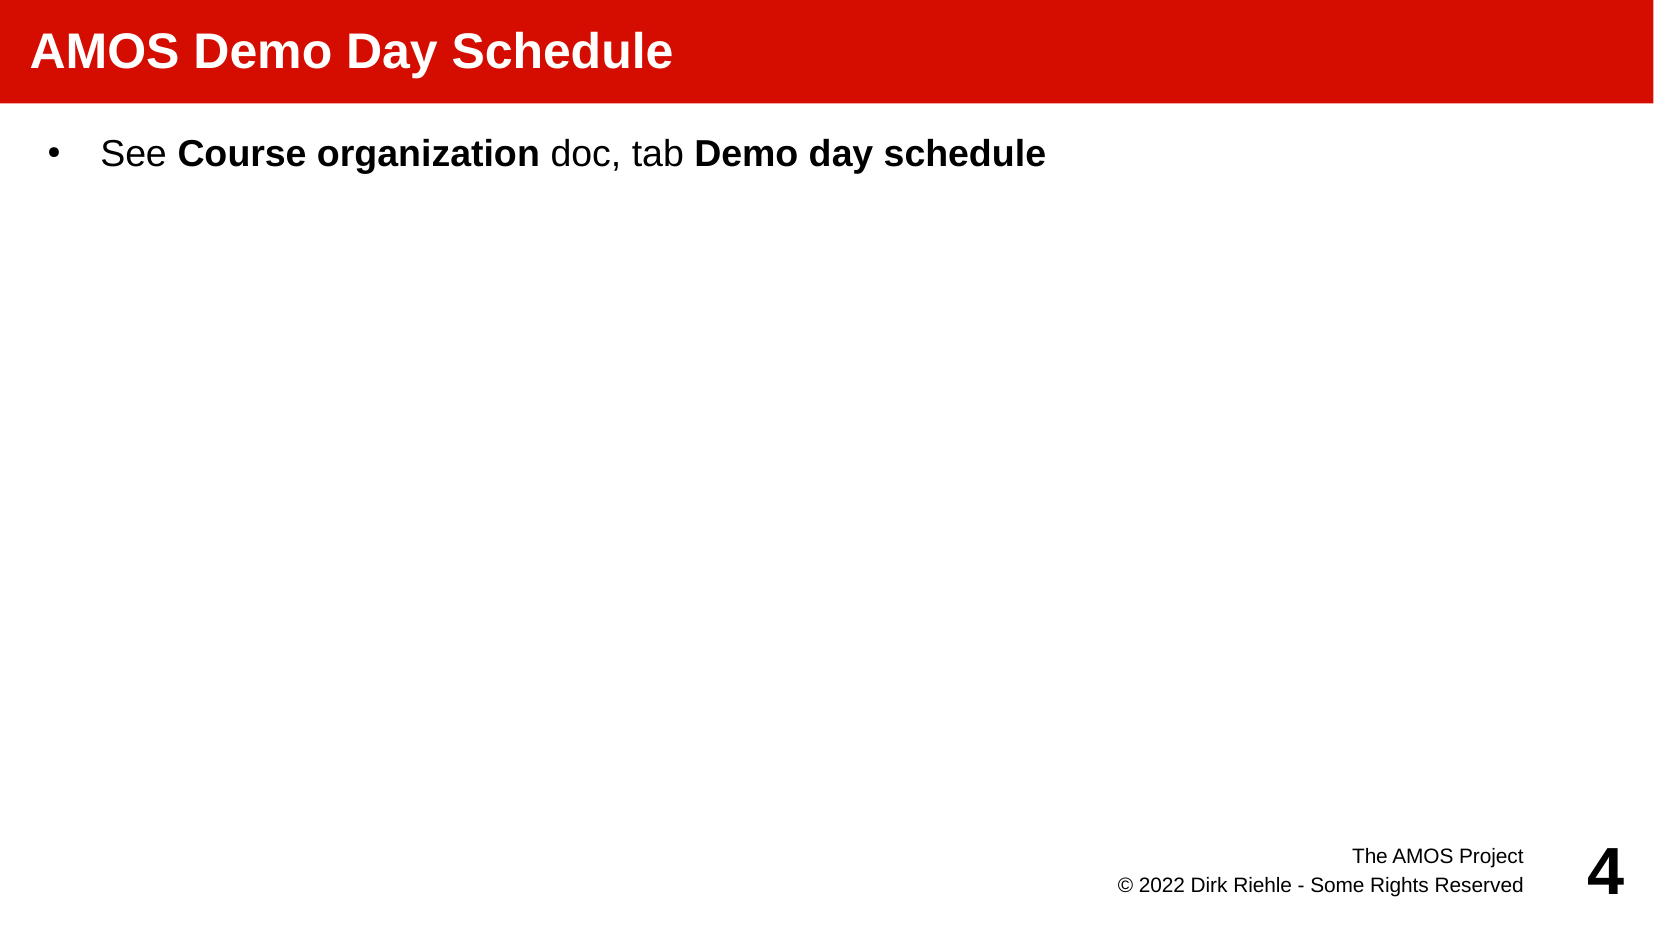

# AMOS Demo Day Schedule
See Course organization doc, tab Demo day schedule
The AMOS Project
4
© 2022 Dirk Riehle - Some Rights Reserved